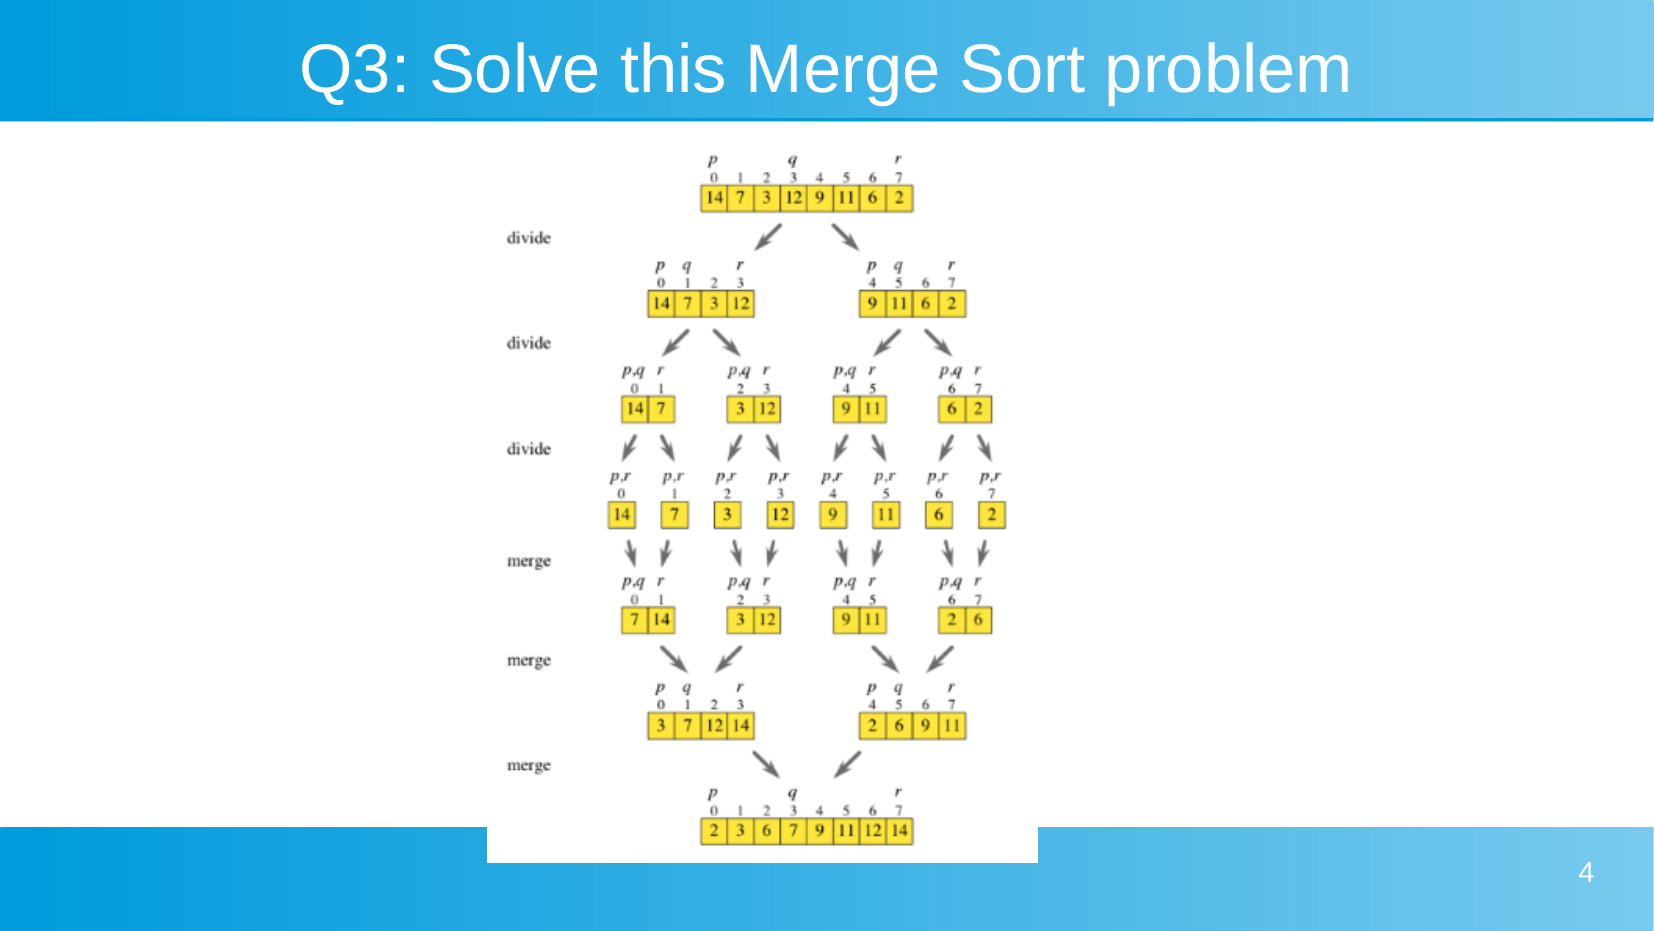

# Q3: Solve this Merge Sort problem
4